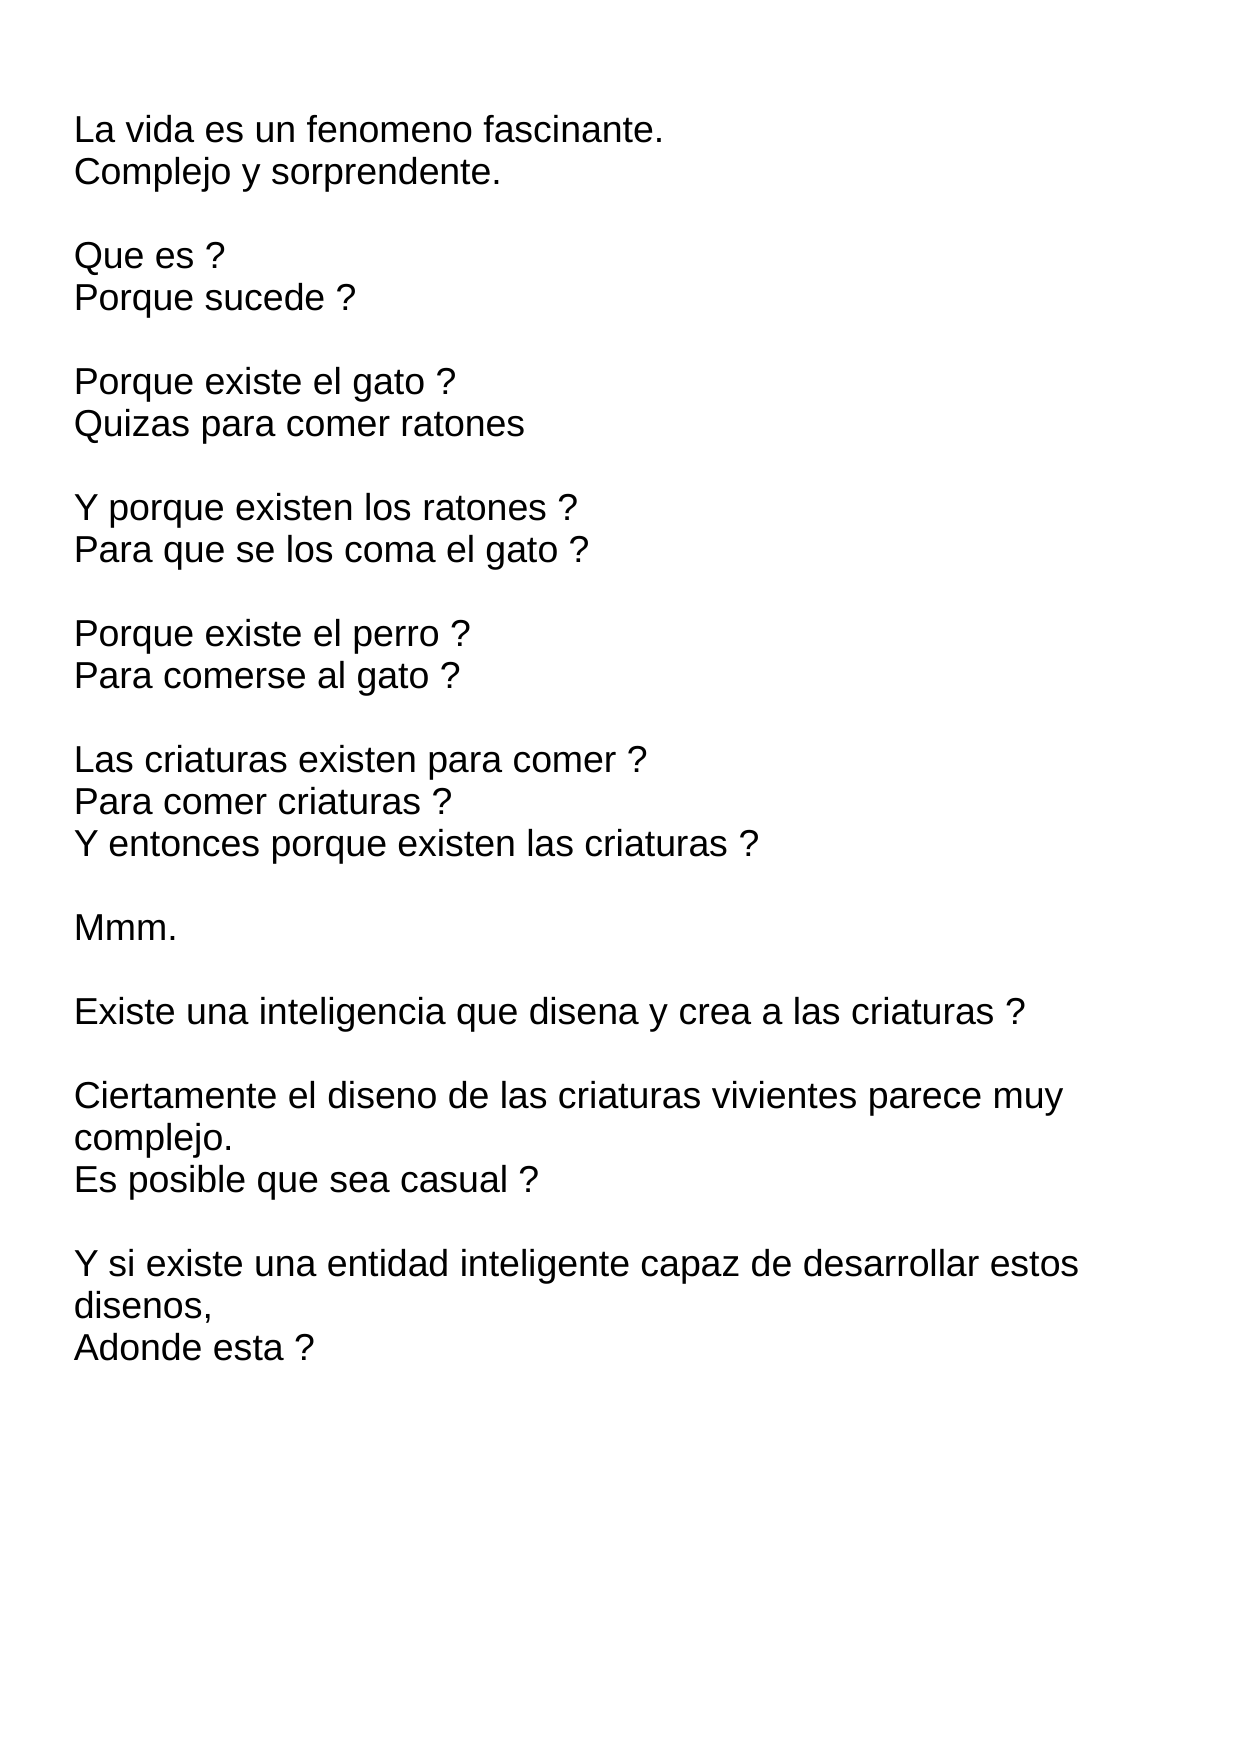

La vida es un fenomeno fascinante.
Complejo y sorprendente.
Que es ?
Porque sucede ?
Porque existe el gato ?
Quizas para comer ratones
Y porque existen los ratones ?
Para que se los coma el gato ?
Porque existe el perro ?
Para comerse al gato ?
Las criaturas existen para comer ?
Para comer criaturas ?
Y entonces porque existen las criaturas ?
Mmm.
Existe una inteligencia que disena y crea a las criaturas ?
Ciertamente el diseno de las criaturas vivientes parece muy complejo.
Es posible que sea casual ?
Y si existe una entidad inteligente capaz de desarrollar estos disenos,
Adonde esta ?